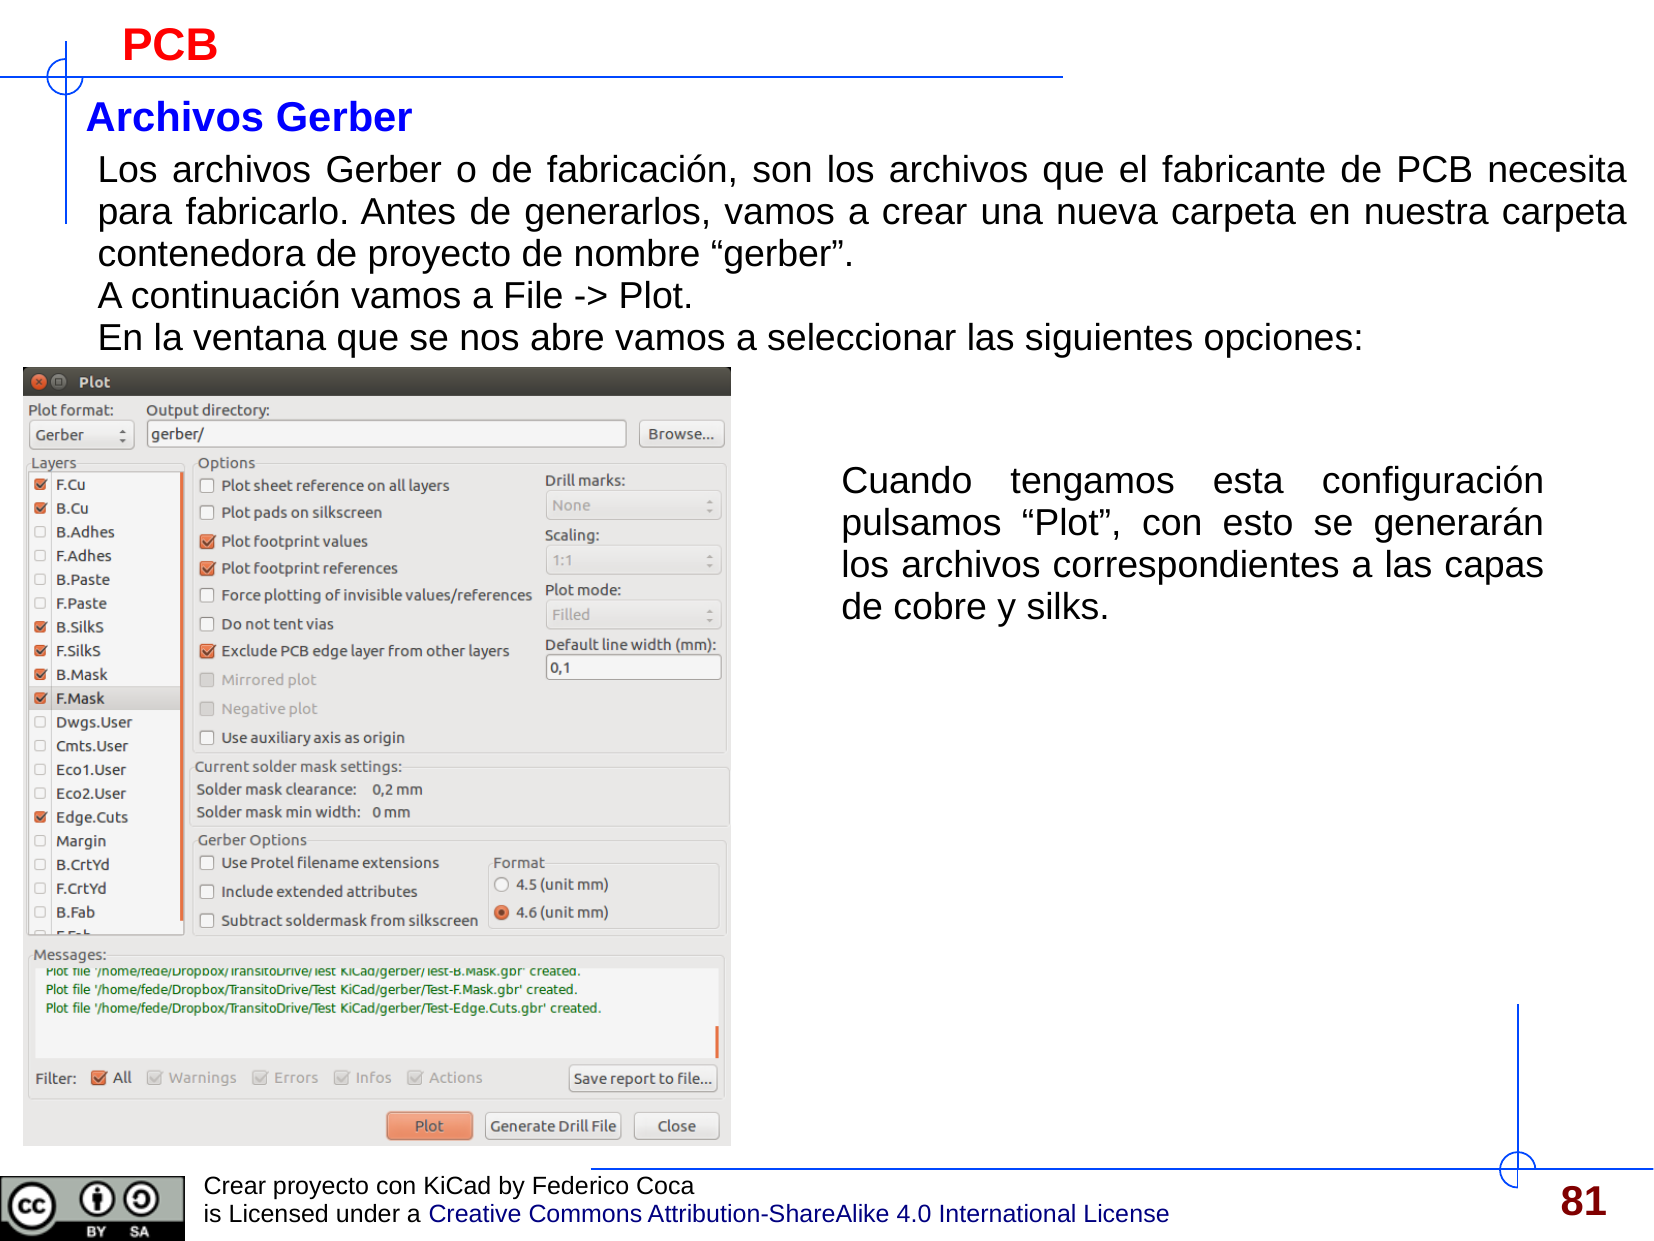

PCB
Archivos Gerber
Los archivos Gerber o de fabricación, son los archivos que el fabricante de PCB necesita para fabricarlo. Antes de generarlos, vamos a crear una nueva carpeta en nuestra carpeta contenedora de proyecto de nombre “gerber”.
A continuación vamos a File -> Plot.
En la ventana que se nos abre vamos a seleccionar las siguientes opciones:
Cuando tengamos esta configuración pulsamos “Plot”, con esto se generarán los archivos correspondientes a las capas de cobre y silks.
Crear proyecto con KiCad by Federico Coca
is Licensed under a Creative Commons Attribution-ShareAlike 4.0 International License